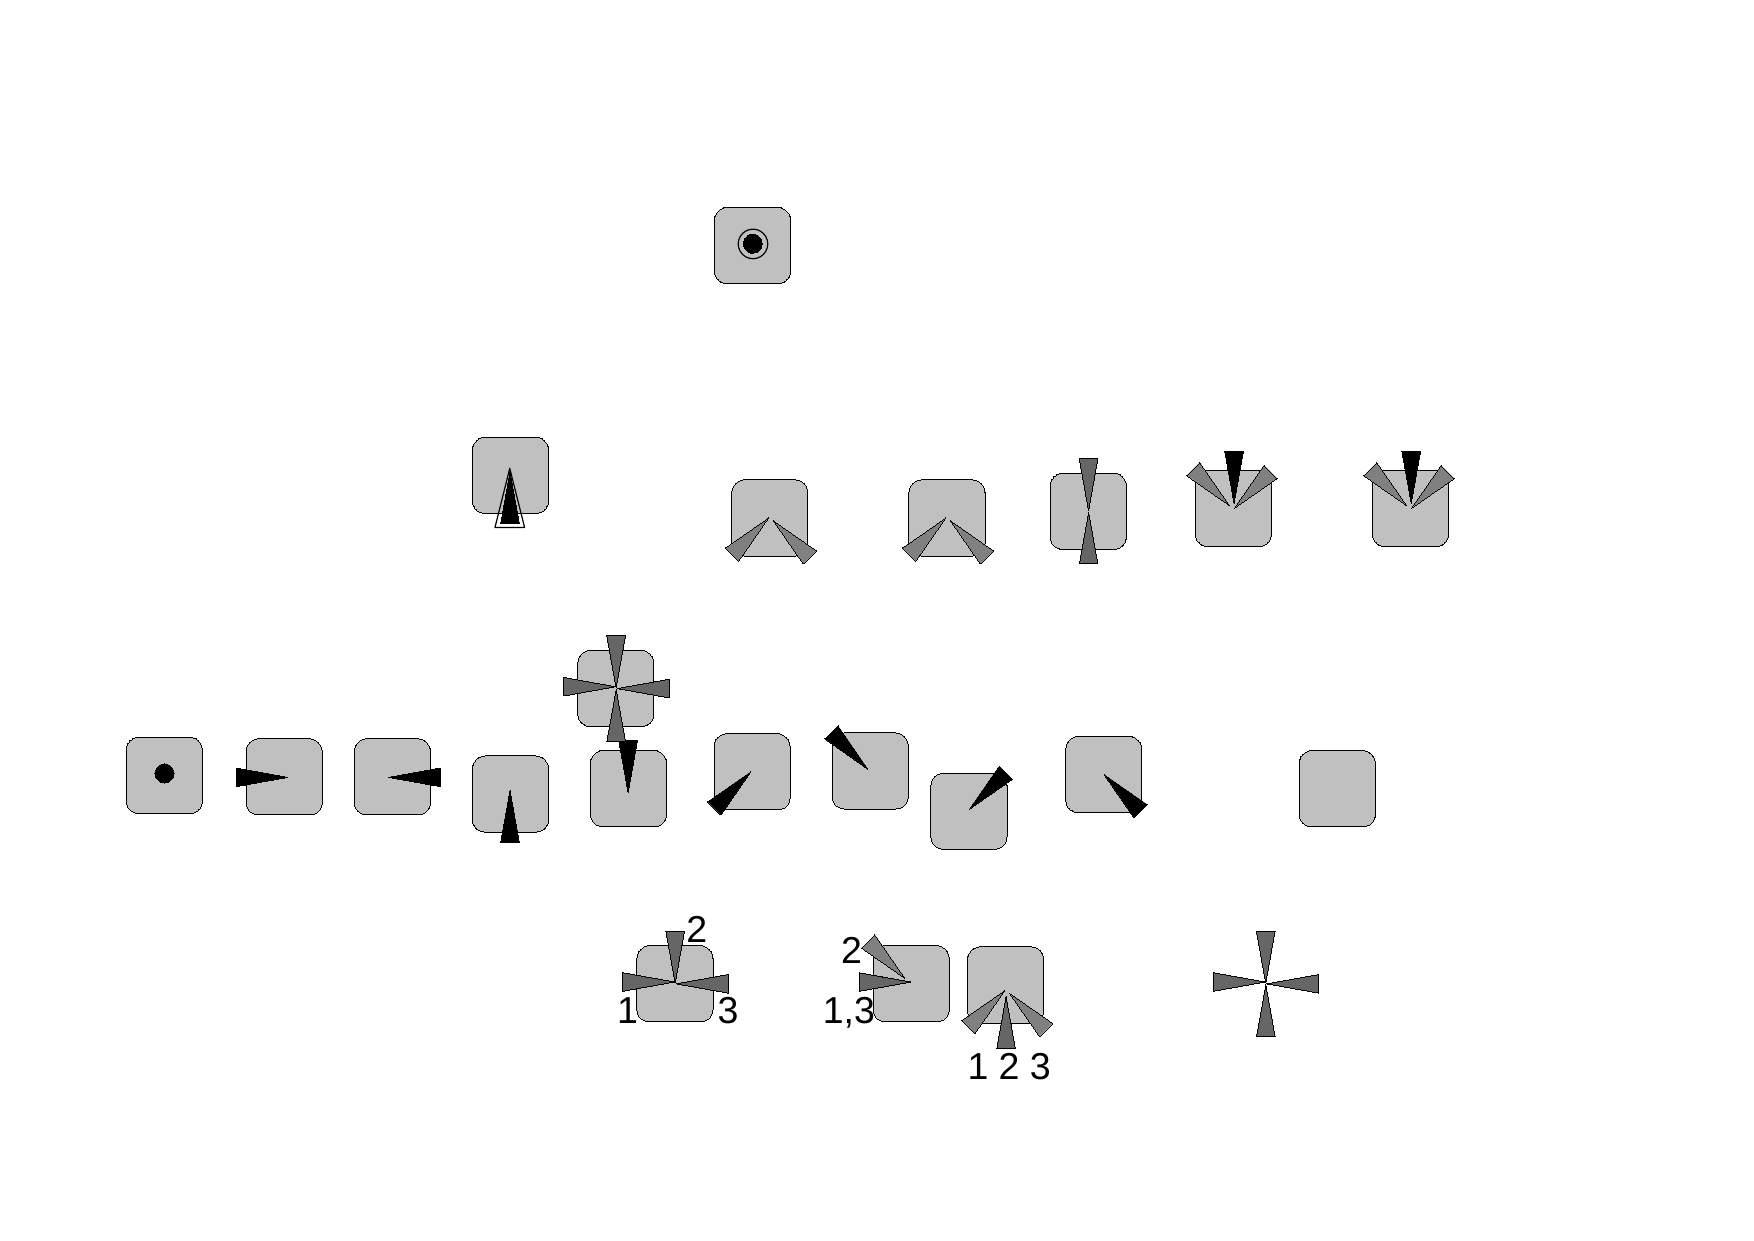

2
1
3
2
1,3
1 2 3